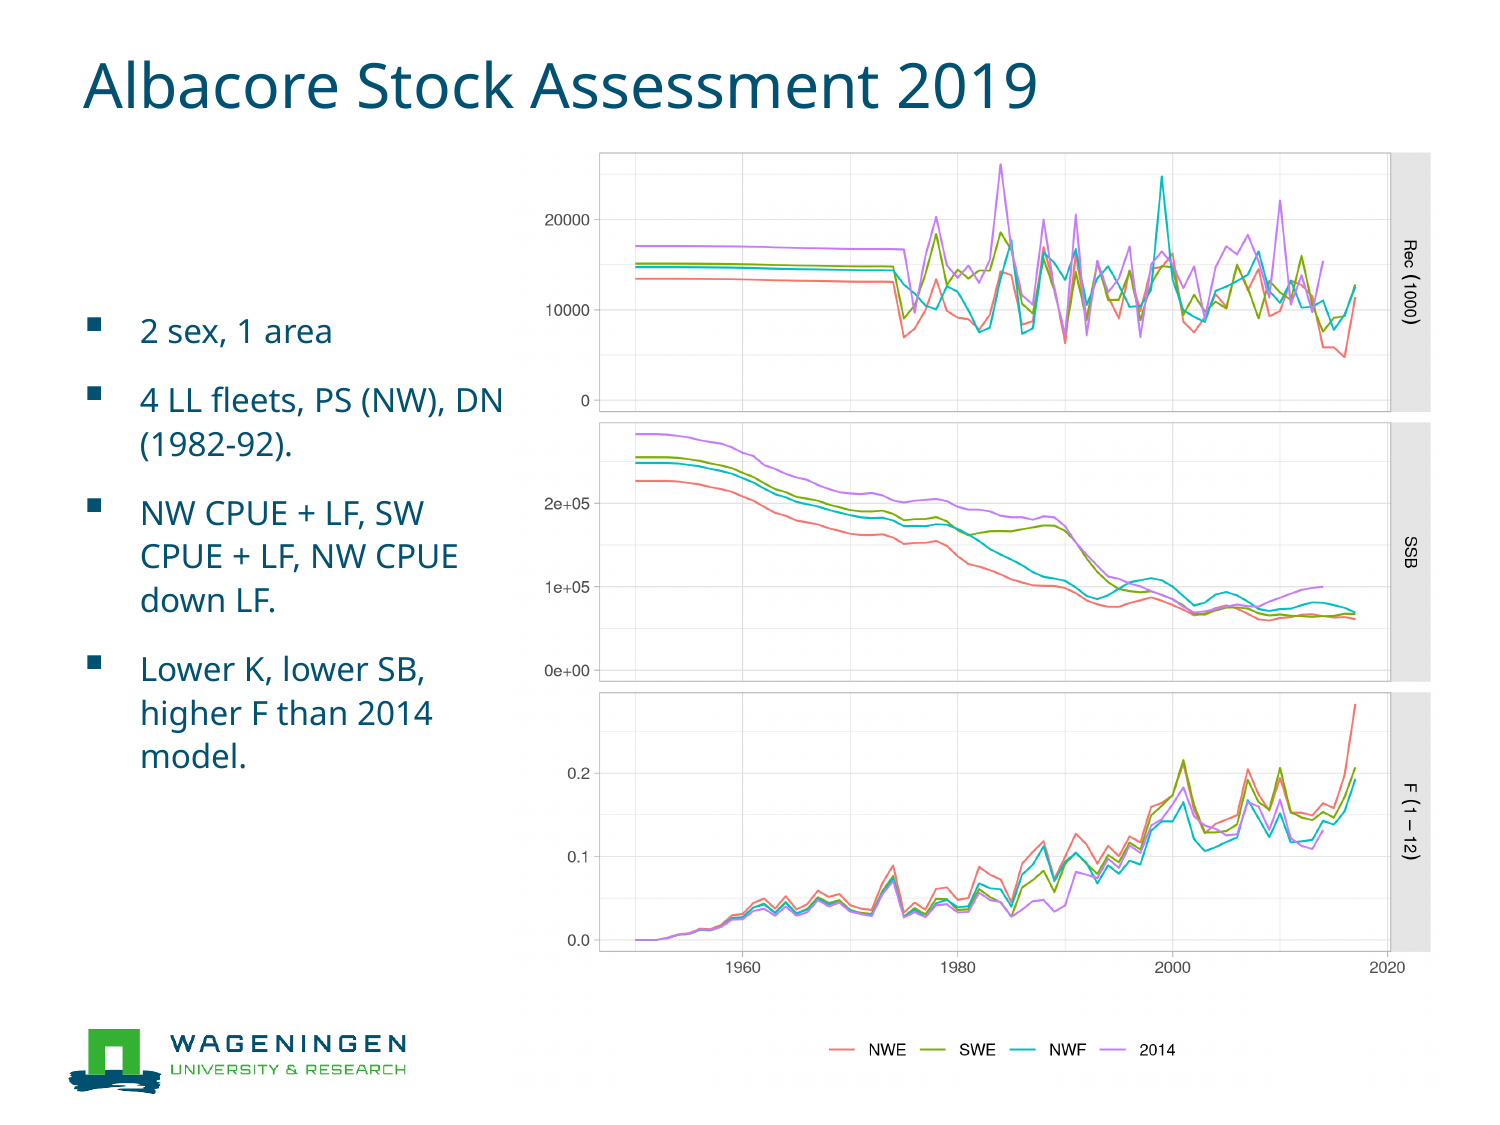

# Albacore Stock Assessment 2019
2 sex, 1 area
4 LL fleets, PS (NW), DN (1982-92).
NW CPUE + LF, SW CPUE + LF, NW CPUE down LF.
Lower K, lower SB, higher F than 2014 model.